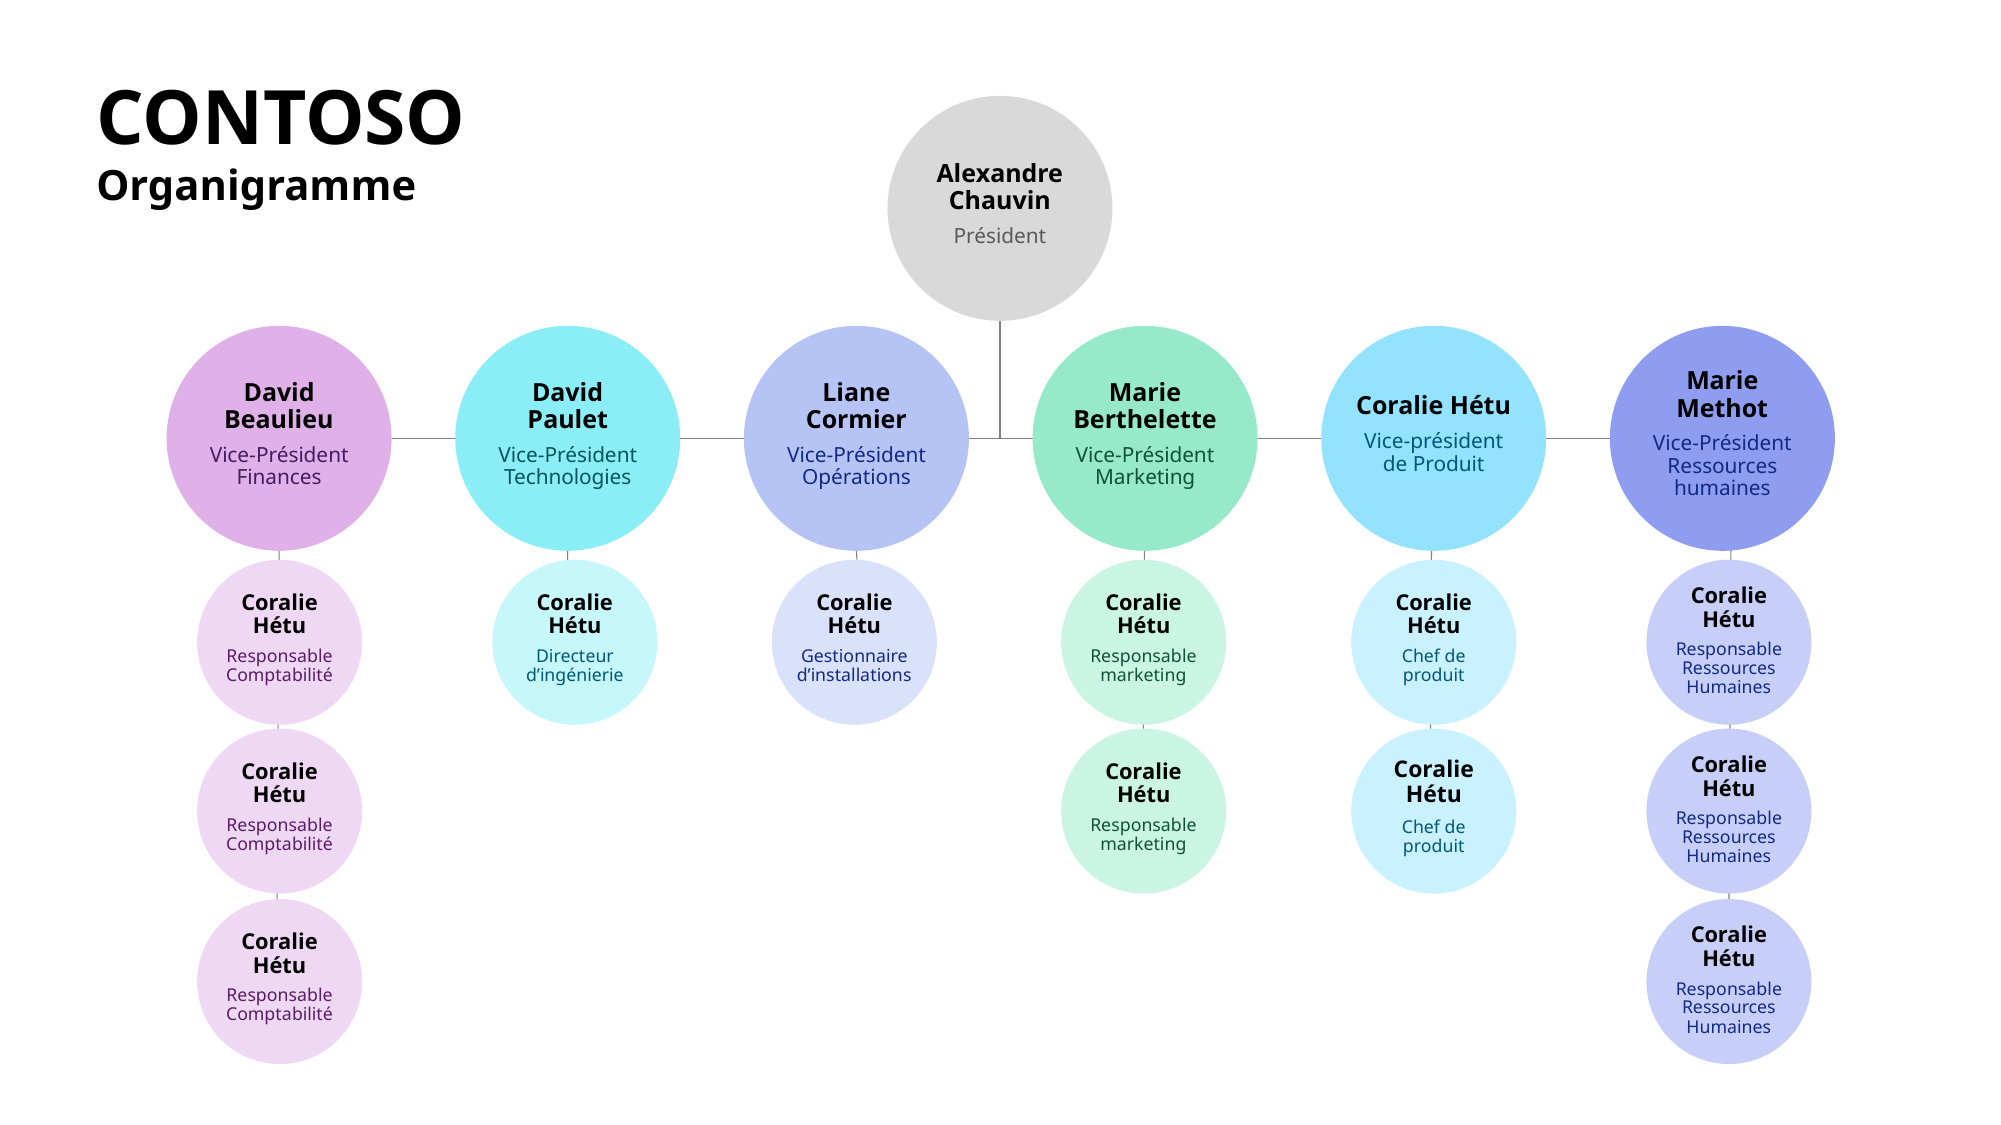

# CONTOSO
Alexandre Chauvin
Président
Organigramme
David Beaulieu
Vice-Président Finances
David Paulet
Vice-Président Technologies
Liane Cormier
Vice-Président Opérations
Marie Berthelette
Vice-Président Marketing
Coralie Hétu
Vice-président de Produit
Marie Methot
Vice-Président Ressources humaines
Coralie Hétu
Responsable Comptabilité
Coralie Hétu
Directeur d’ingénierie
Coralie Hétu
Gestionnaire d’installations
Coralie Hétu
Responsable marketing
Coralie Hétu
Chef de produit
Coralie Hétu
Responsable Ressources Humaines
Coralie Hétu
Responsable Comptabilité
Coralie Hétu
Responsable marketing
Coralie Hétu
Chef de produit
Coralie Hétu
Responsable Ressources Humaines
Coralie Hétu
Responsable Comptabilité
Coralie Hétu
Responsable Ressources Humaines